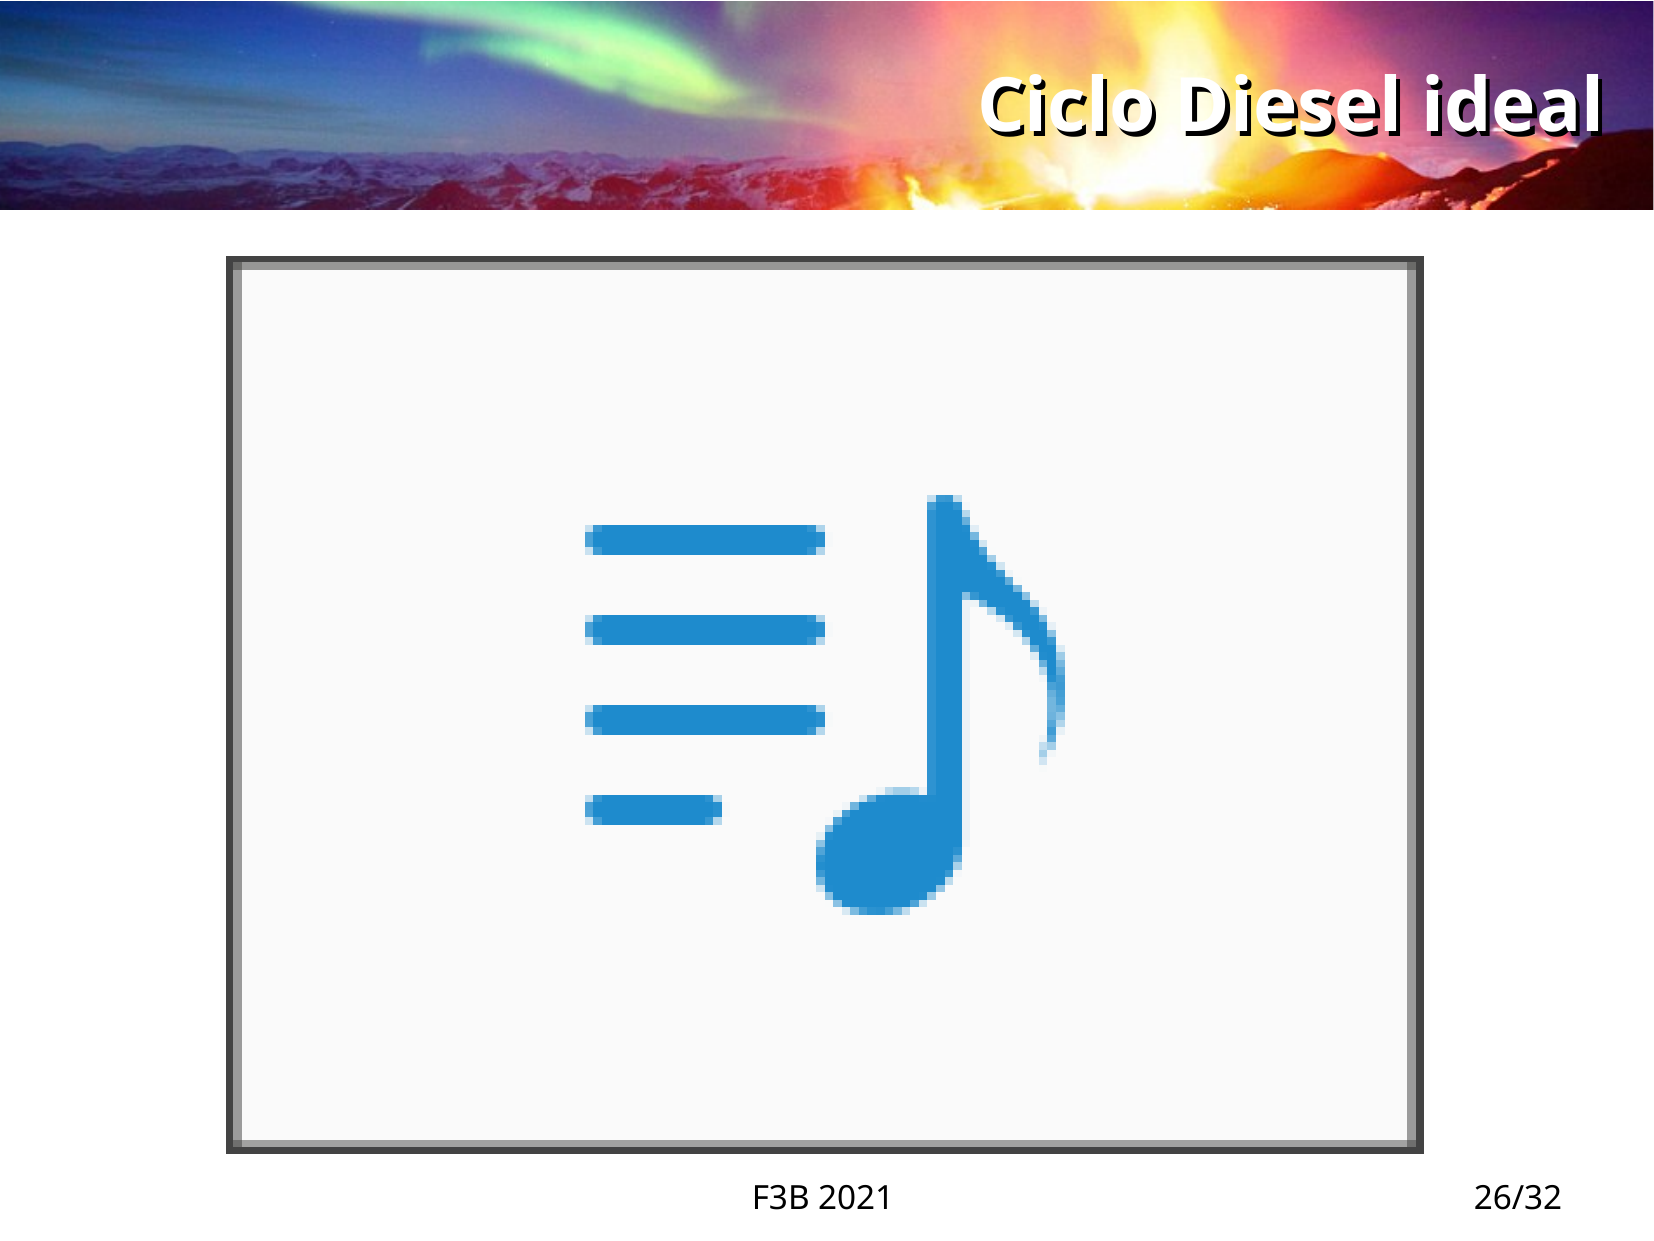

# Ciclo Diesel ideal
F3B 2021
26